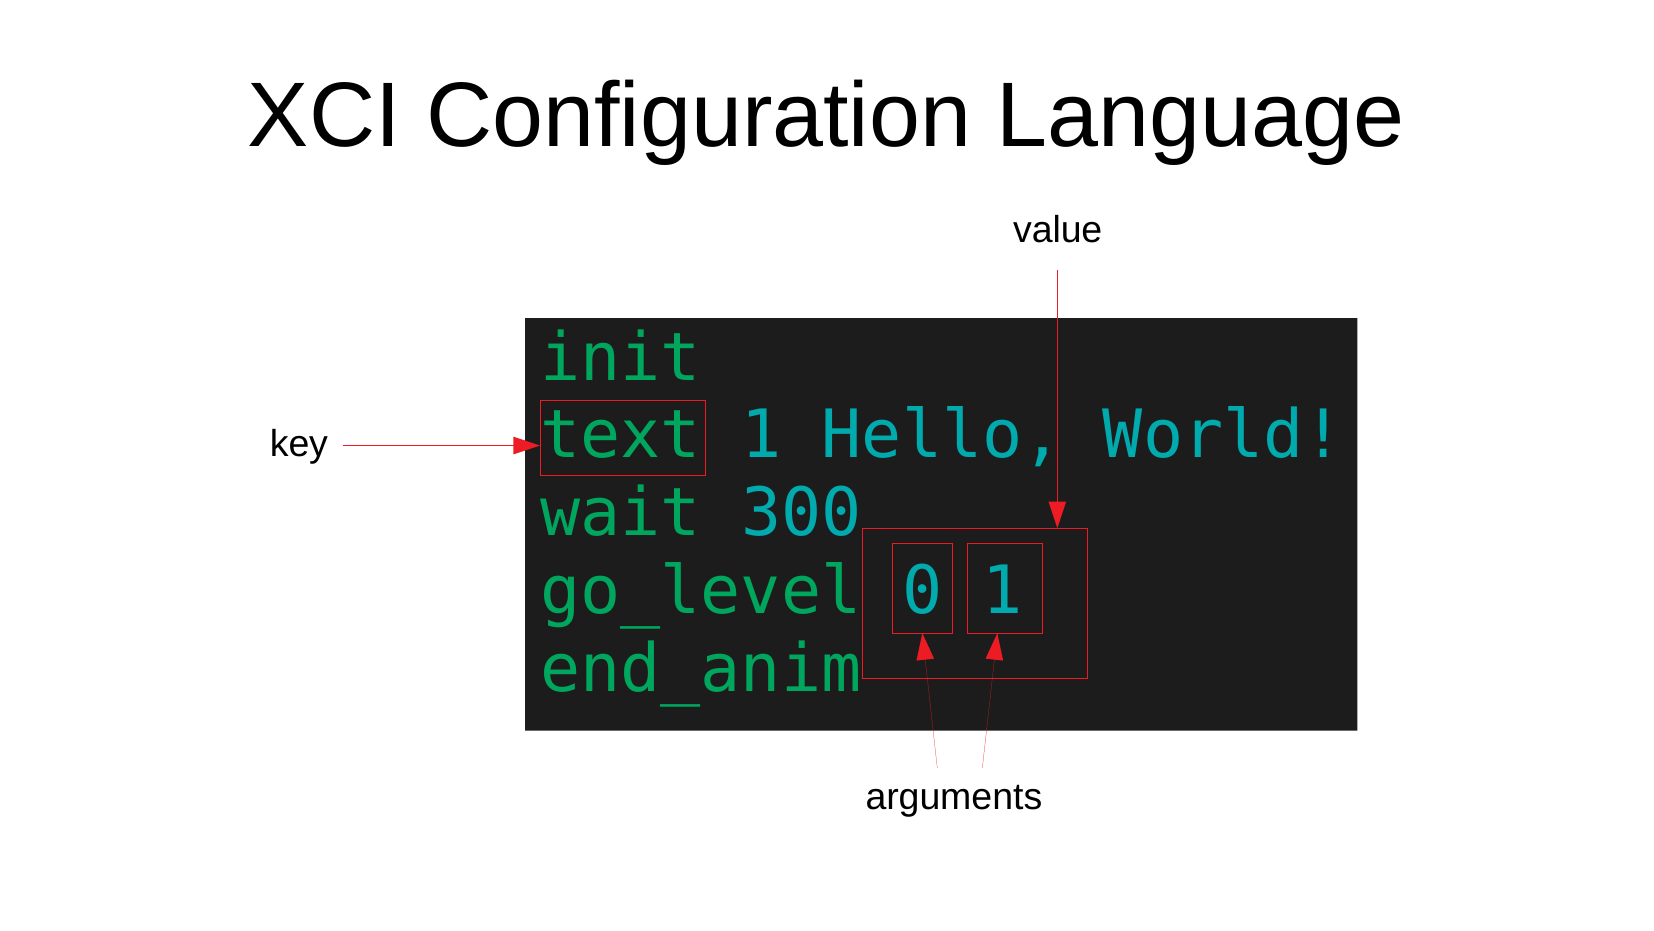

# XCI Configuration Language
value
init
text 1 Hello, World!
wait 300
go_level 0 1
end_anim
key
arguments